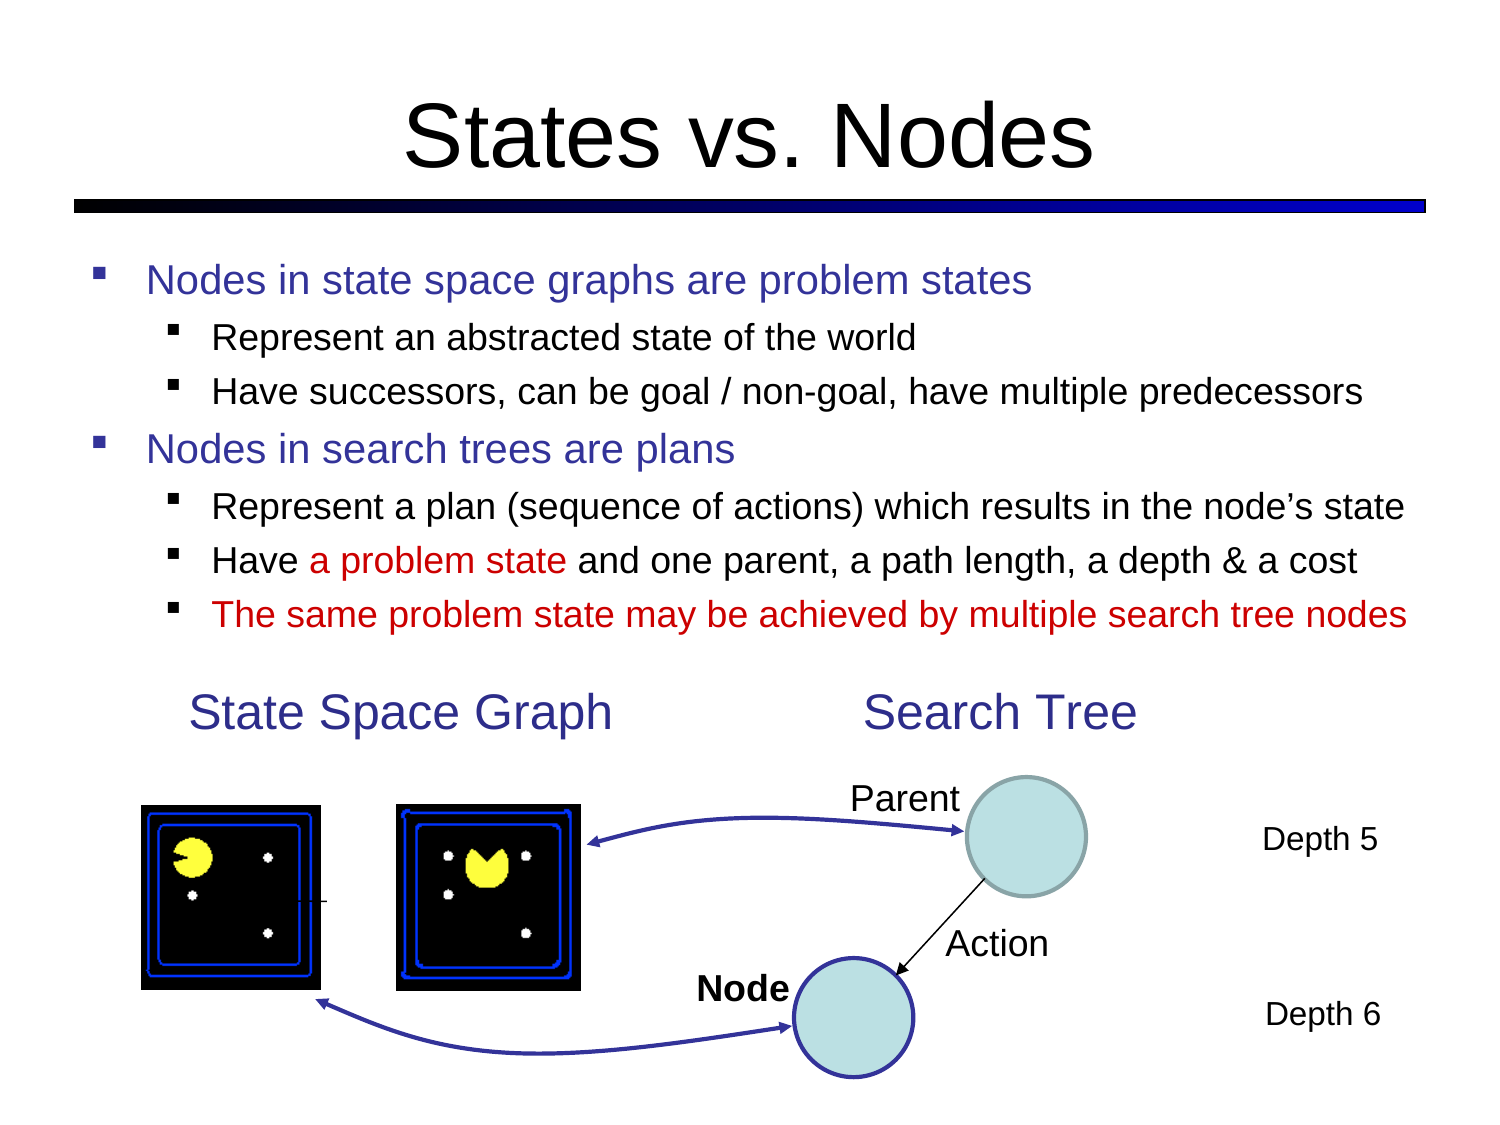

States vs. Nodes
Nodes in state space graphs are problem states
Represent an abstracted state of the world
Have successors, can be goal / non-goal, have multiple predecessors
Nodes in search trees are plans
Represent a plan (sequence of actions) which results in the node’s state
Have a problem state and one parent, a path length, a depth & a cost
The same problem state may be achieved by multiple search tree nodes
State Space Graph
Search Tree
Parent
Depth 5
Action
Node
Depth 6